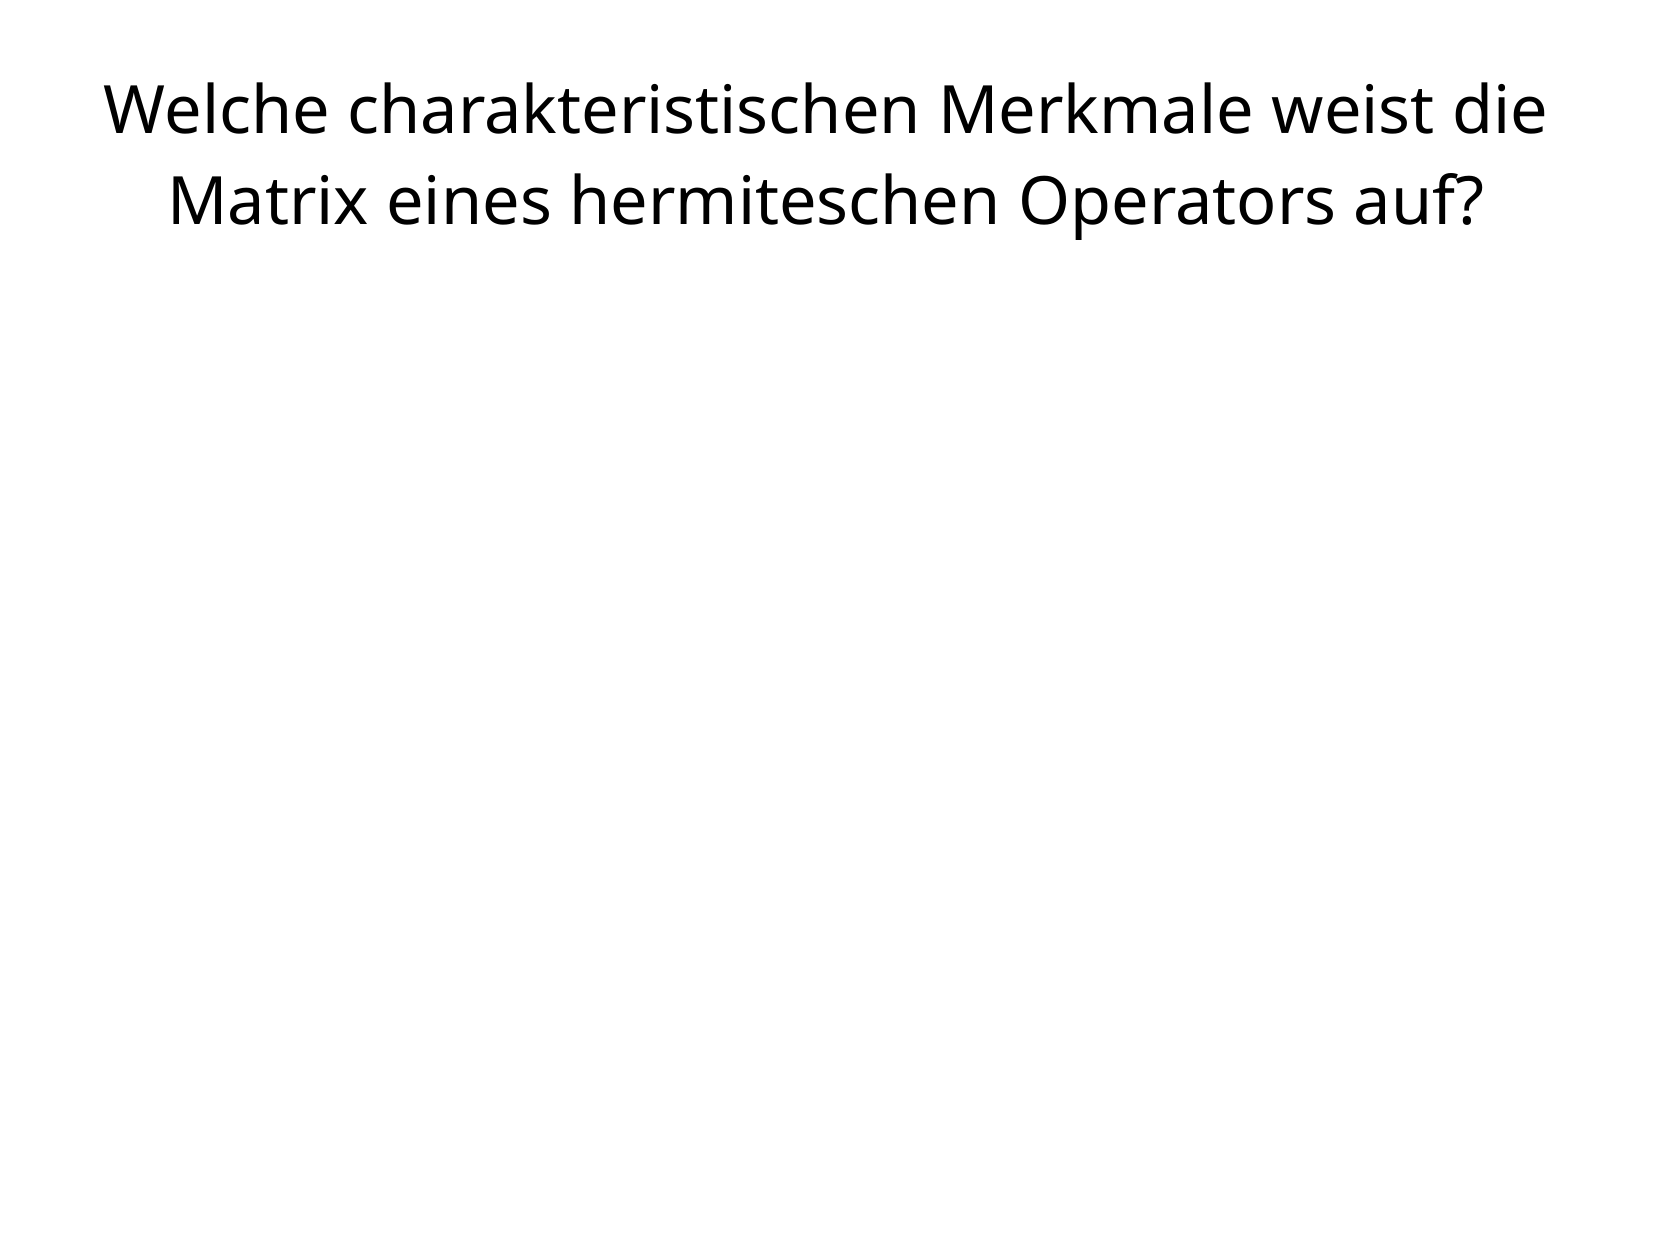

# Welche charakteristischen Merkmale weist die Matrix eines hermiteschen Operators auf?